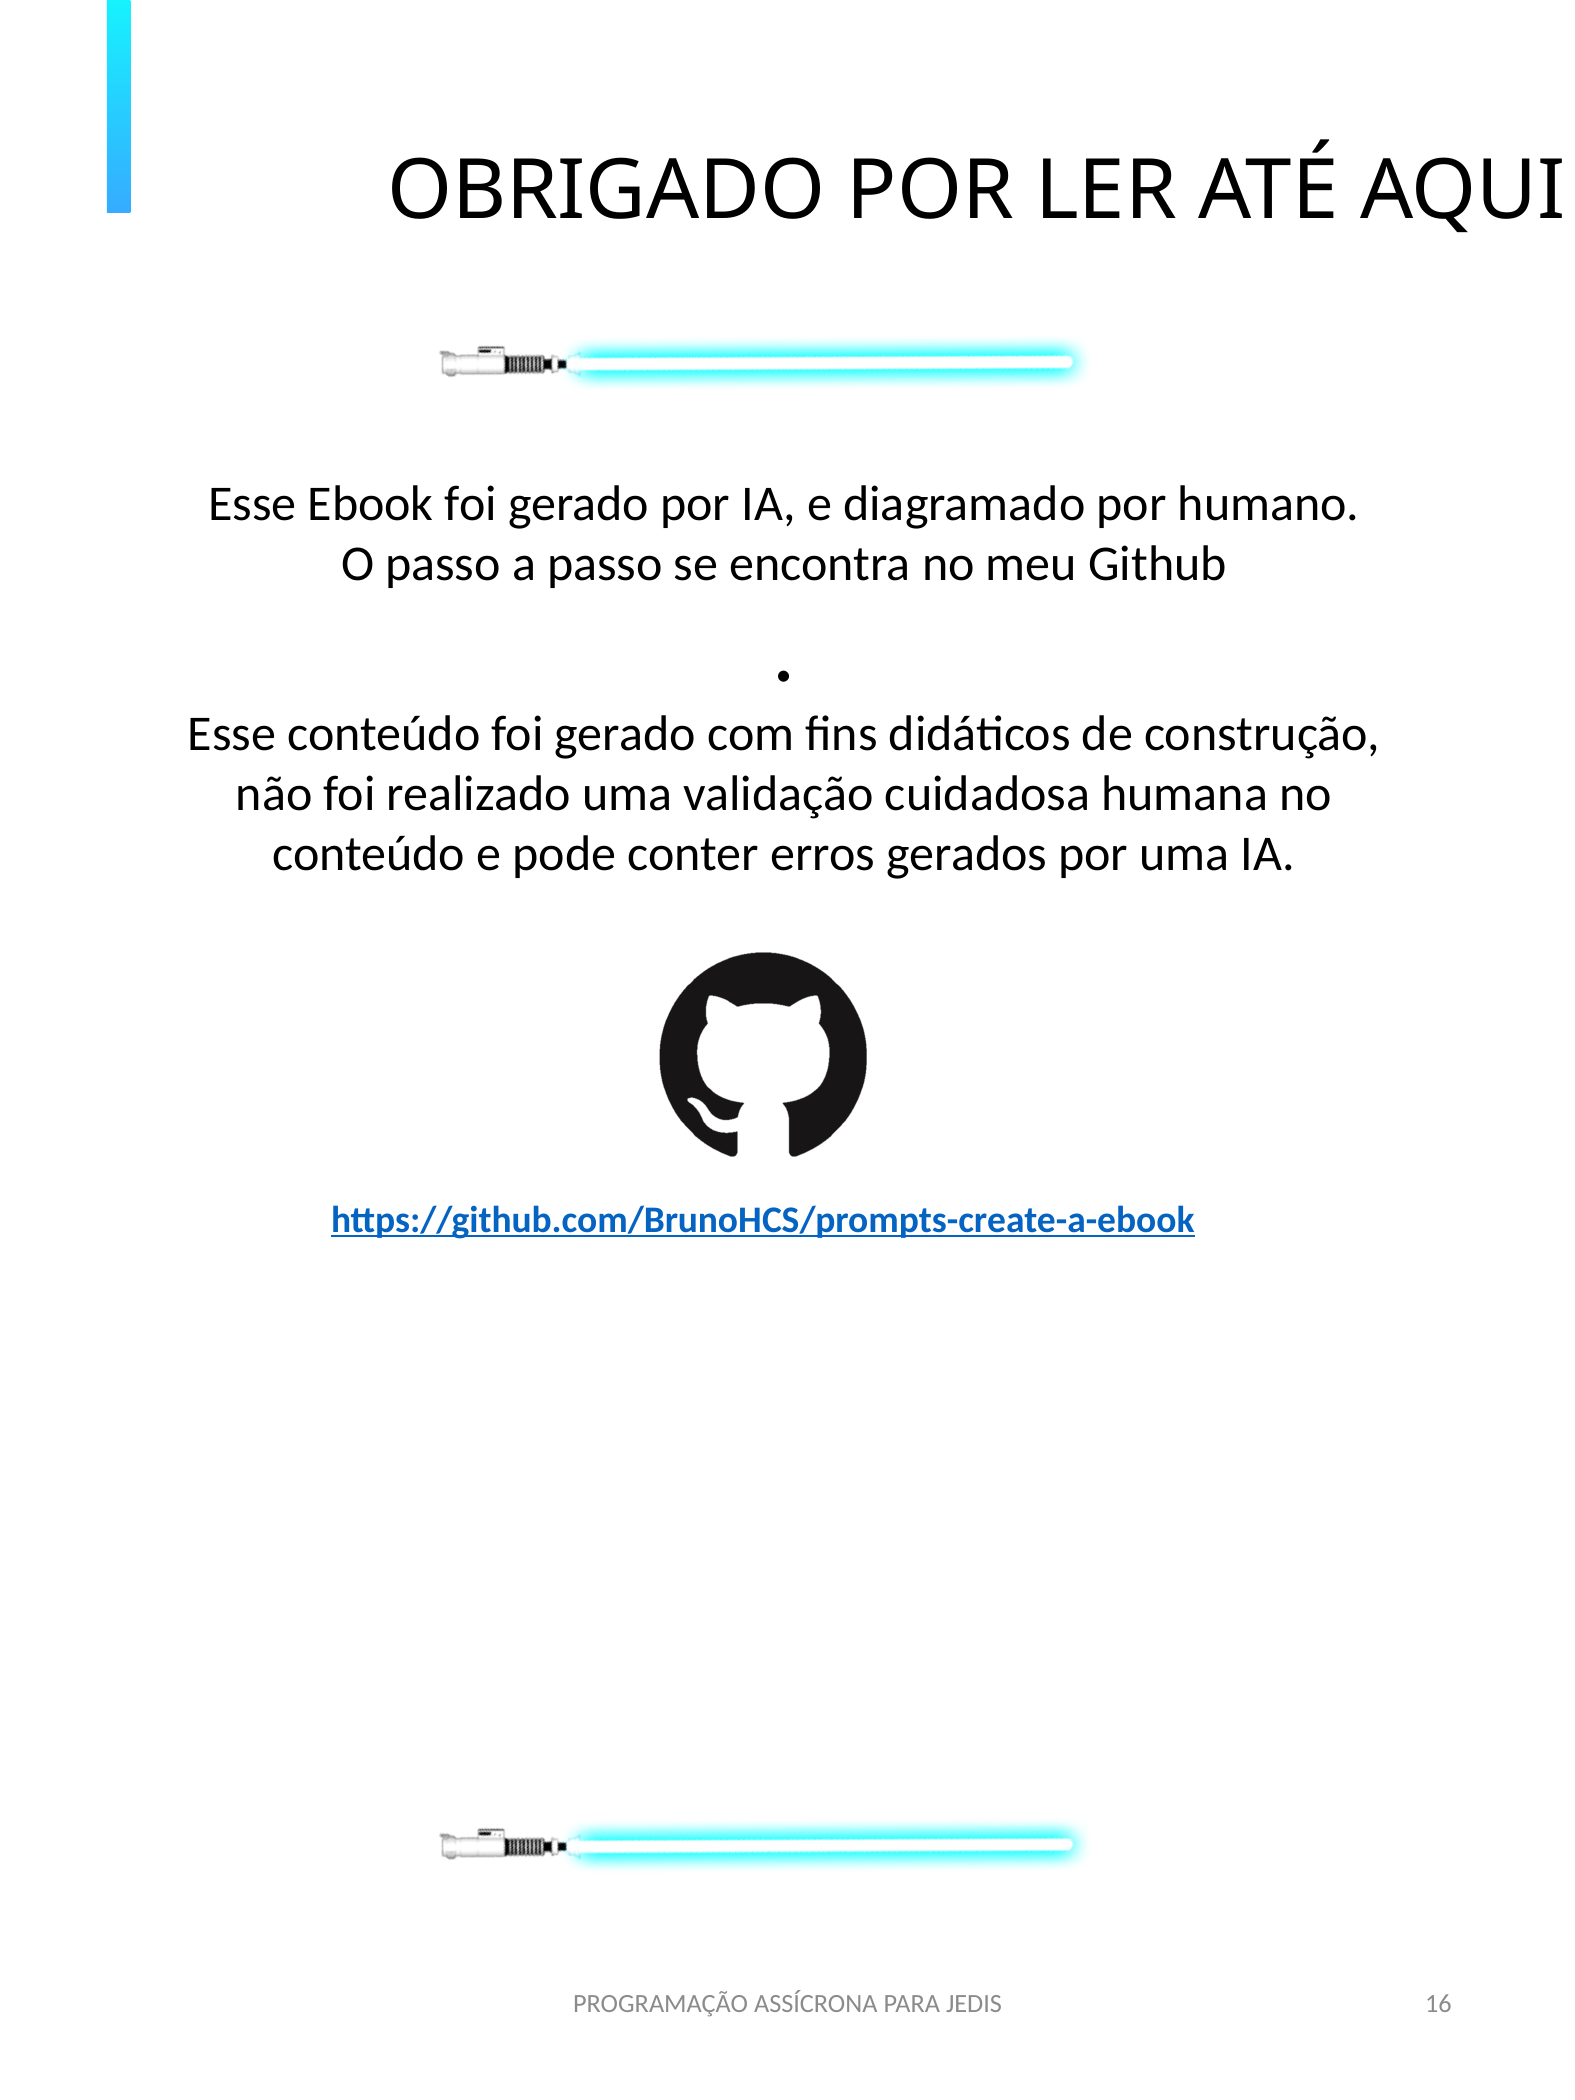

OBRIGADO POR LER ATÉ AQUI
Esse Ebook foi gerado por IA, e diagramado por humano.
O passo a passo se encontra no meu Github
.
Esse conteúdo foi gerado com fins didáticos de construção, não foi realizado uma validação cuidadosa humana no conteúdo e pode conter erros gerados por uma IA.
https://github.com/BrunoHCS/prompts-create-a-ebook
PROGRAMAÇÃO ASSÍCRONA PARA JEDIS
16